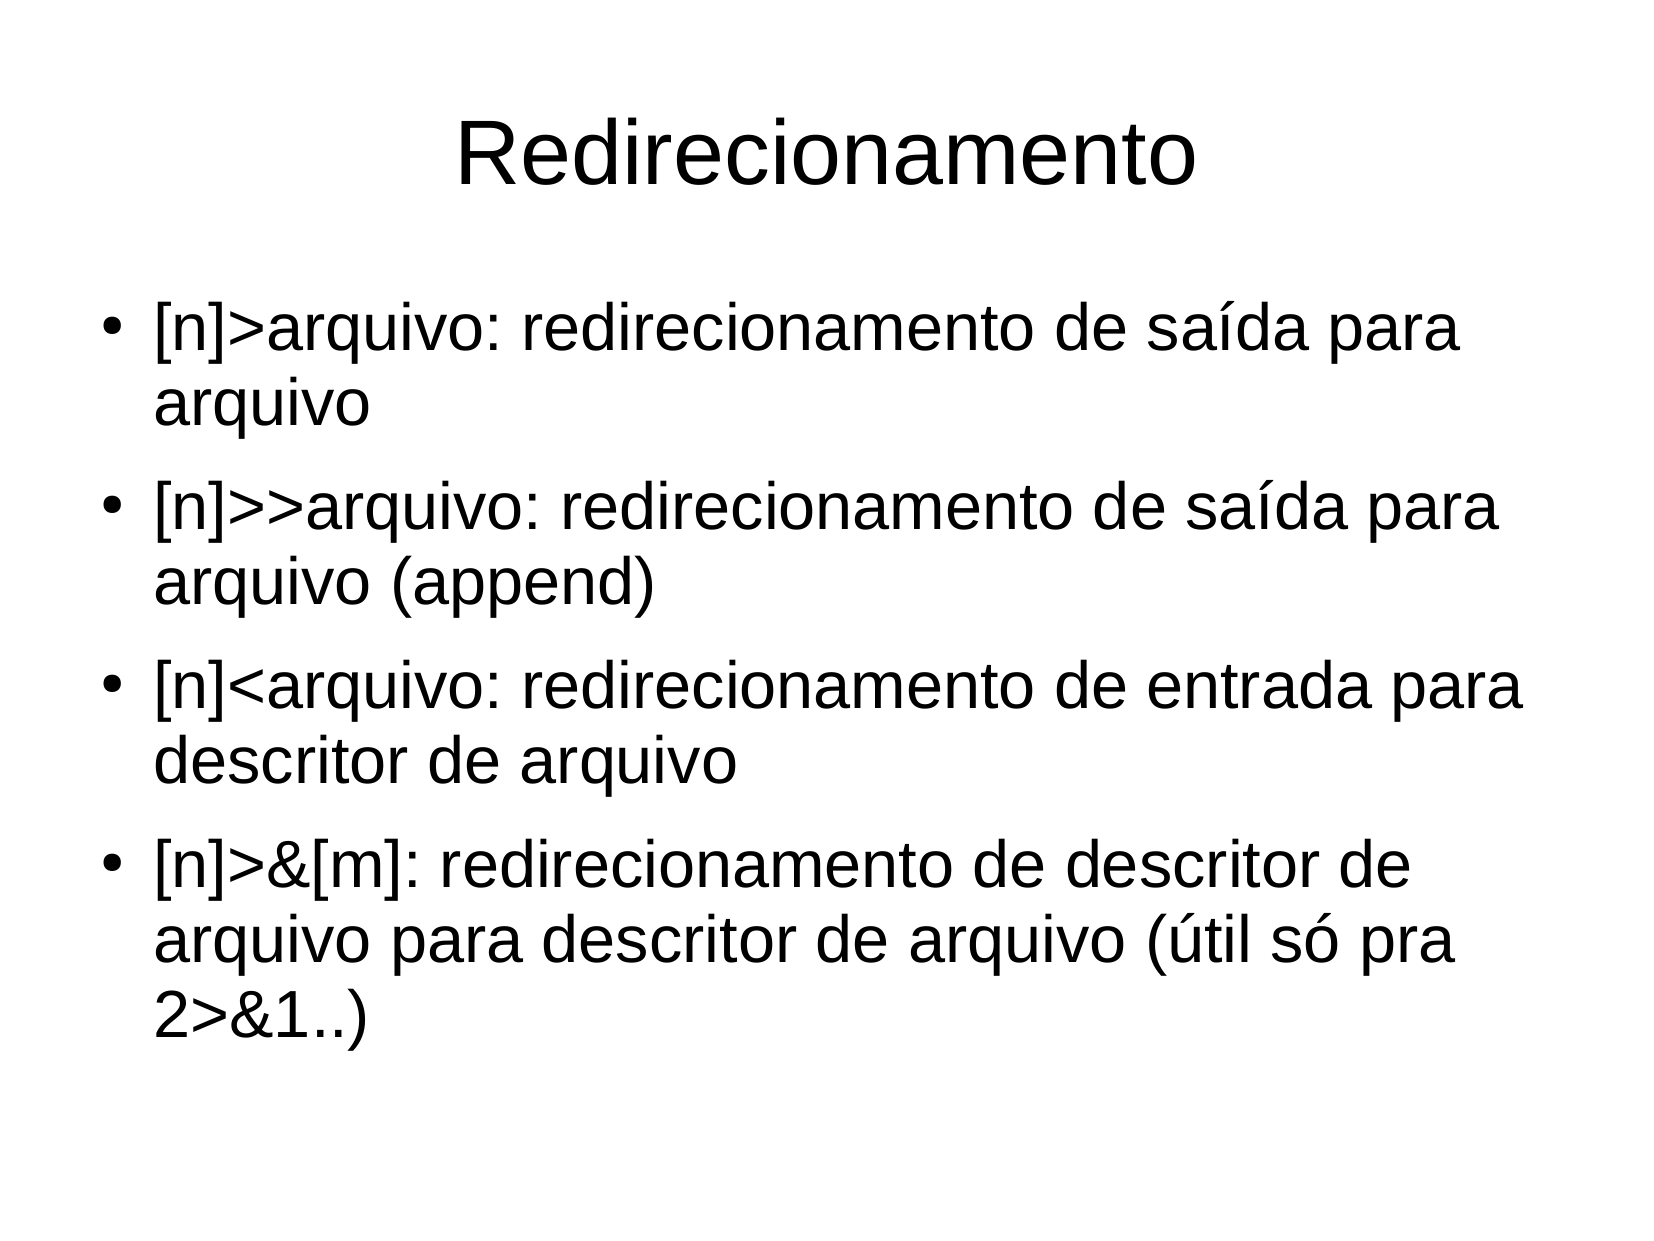

# Redirecionamento
[n]>arquivo: redirecionamento de saída para arquivo
[n]>>arquivo: redirecionamento de saída para arquivo (append)
[n]<arquivo: redirecionamento de entrada para descritor de arquivo
[n]>&[m]: redirecionamento de descritor de arquivo para descritor de arquivo (útil só pra 2>&1..)